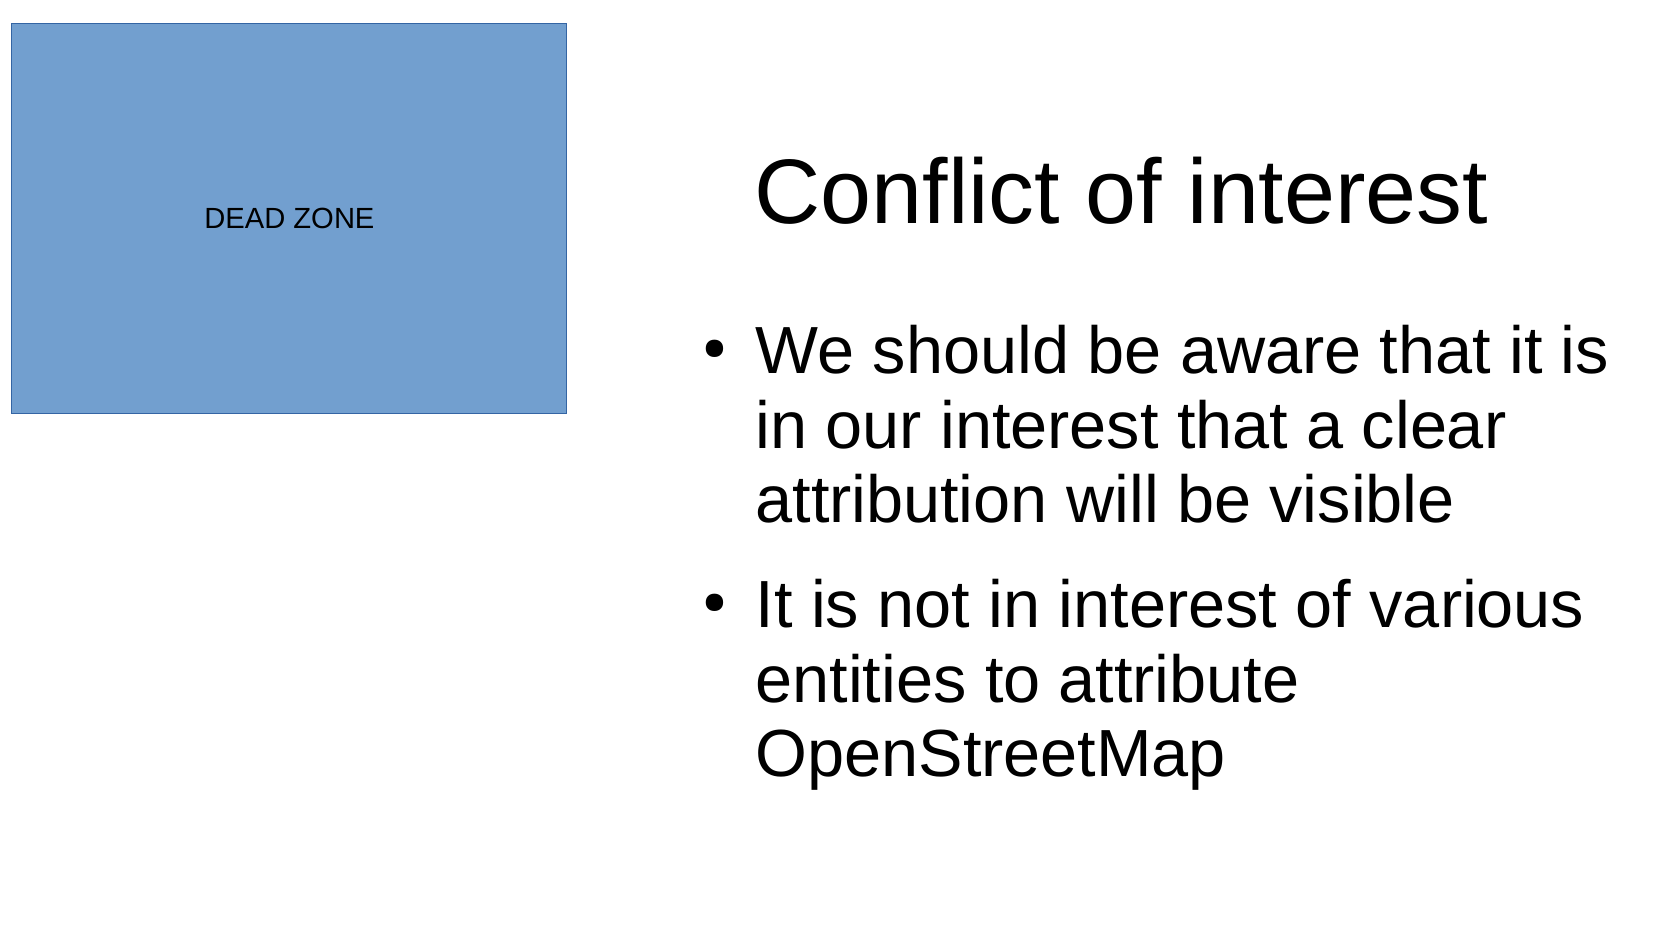

# Conflict of interest
We should be aware that it is in our interest that a clear attribution will be visible
It is not in interest of various entities to attribute OpenStreetMap